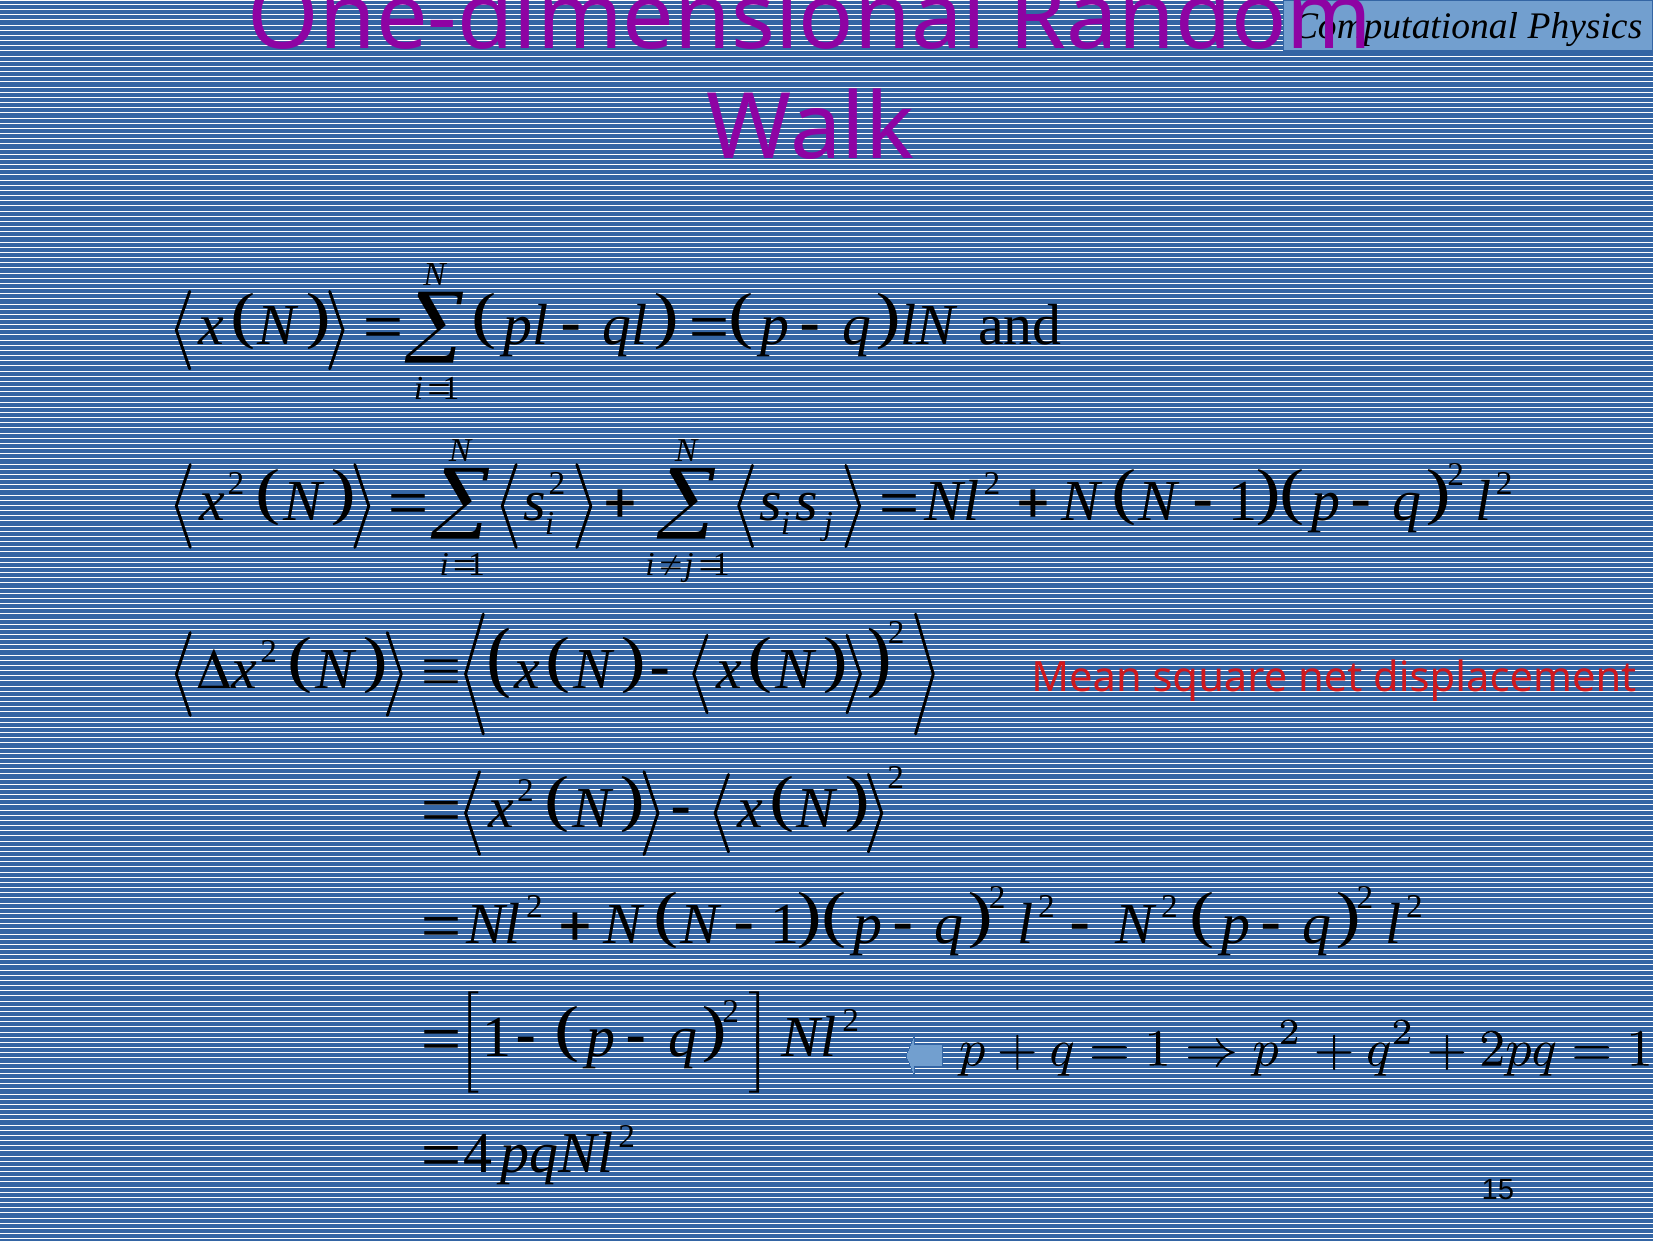

# One-dimensional Random Walk
Mean square net displacement